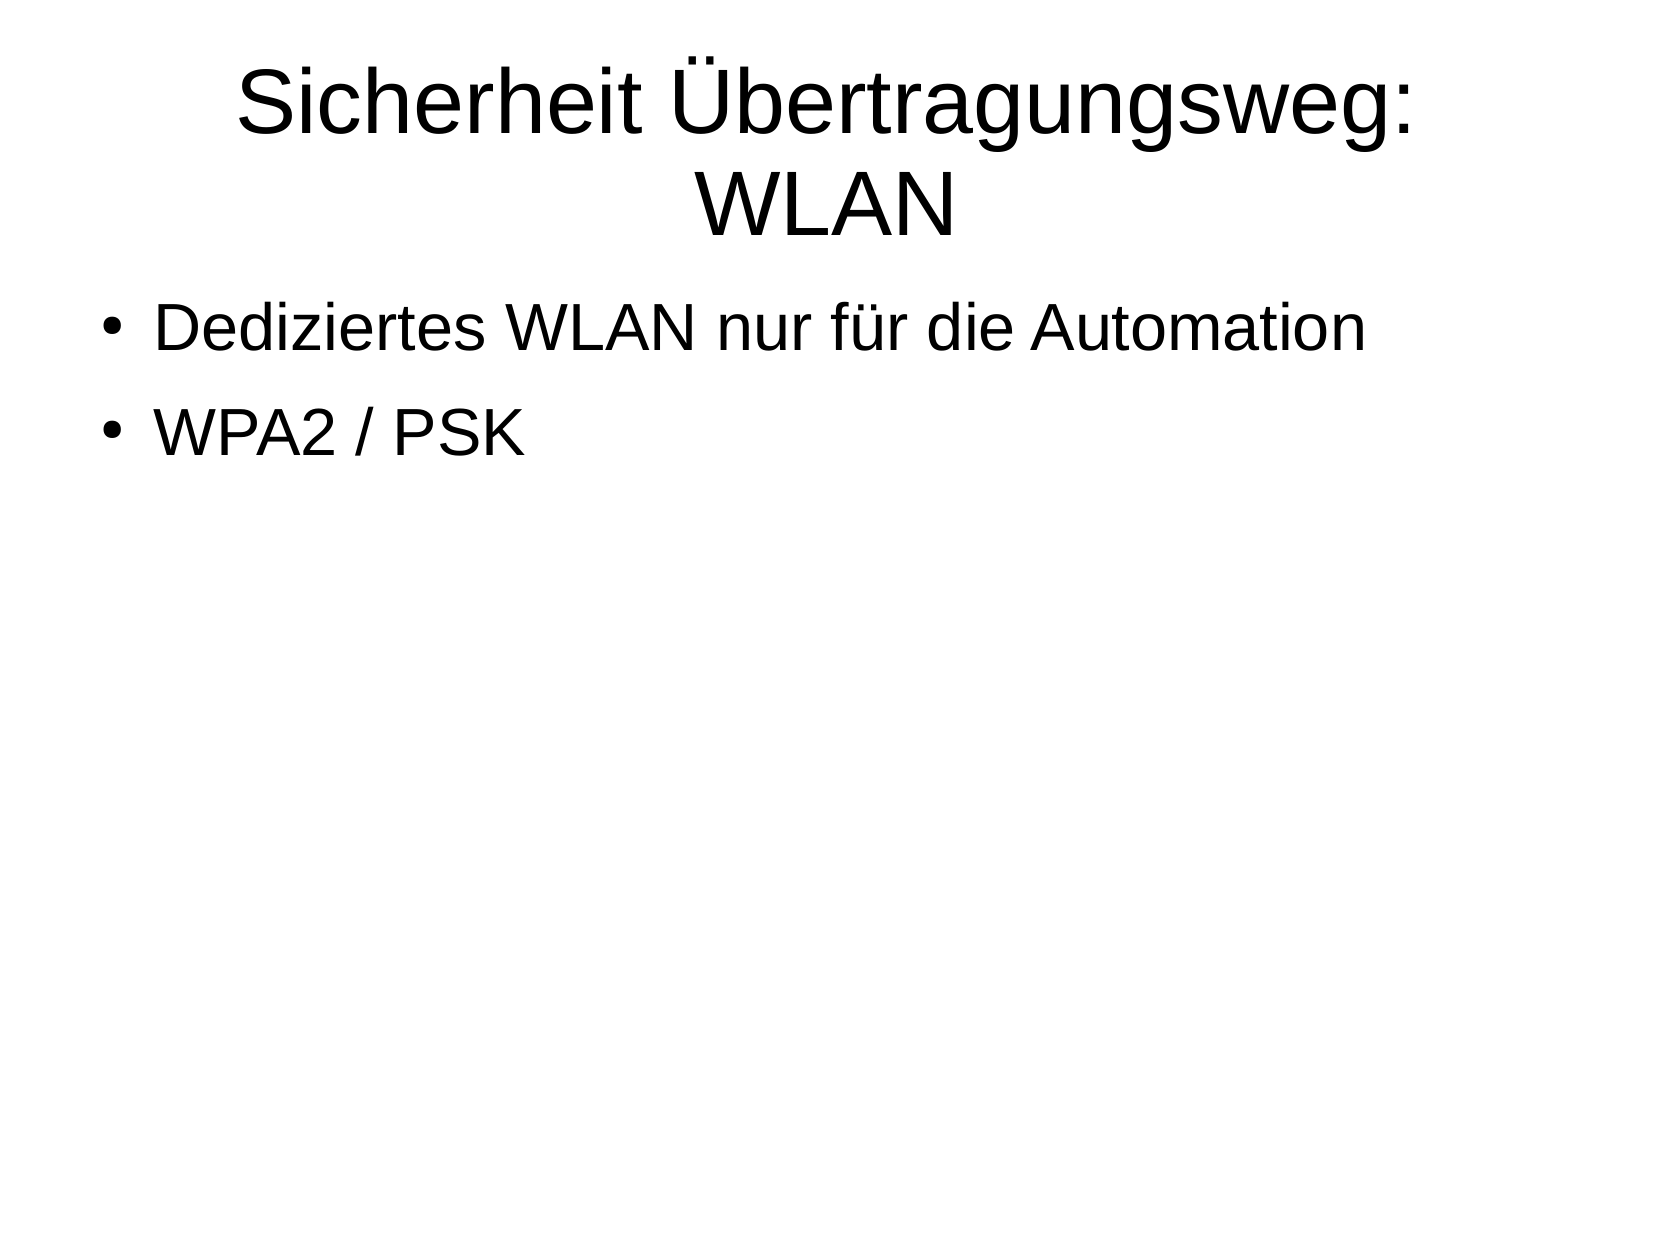

# Sicherheit Übertragungsweg: WLAN
Dediziertes WLAN nur für die Automation
WPA2 / PSK